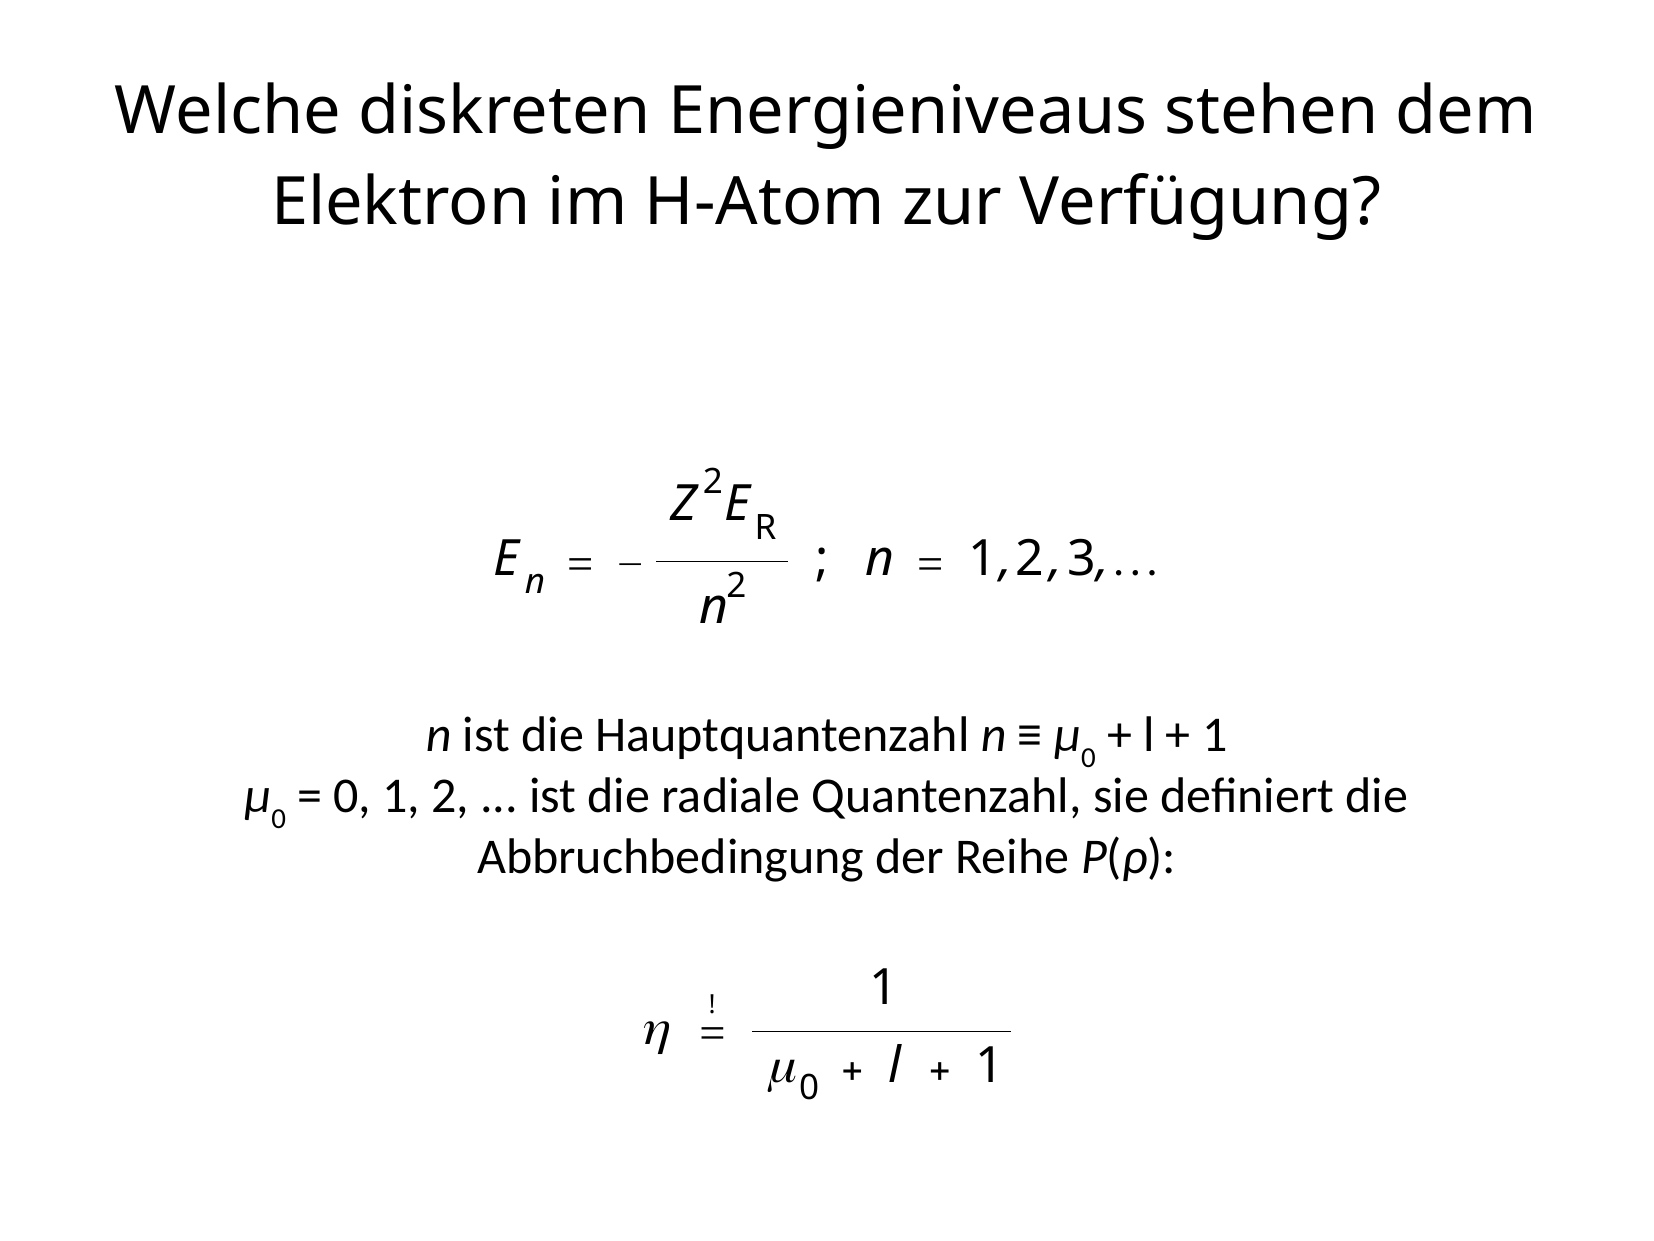

# Welche diskreten Energieniveaus stehen dem Elektron im H-Atom zur Verfügung?
n ist die Hauptquantenzahl n ≡ μ0 + l + 1
μ0 = 0, 1, 2, ... ist die radiale Quantenzahl, sie definiert die Abbruchbedingung der Reihe P(ρ):